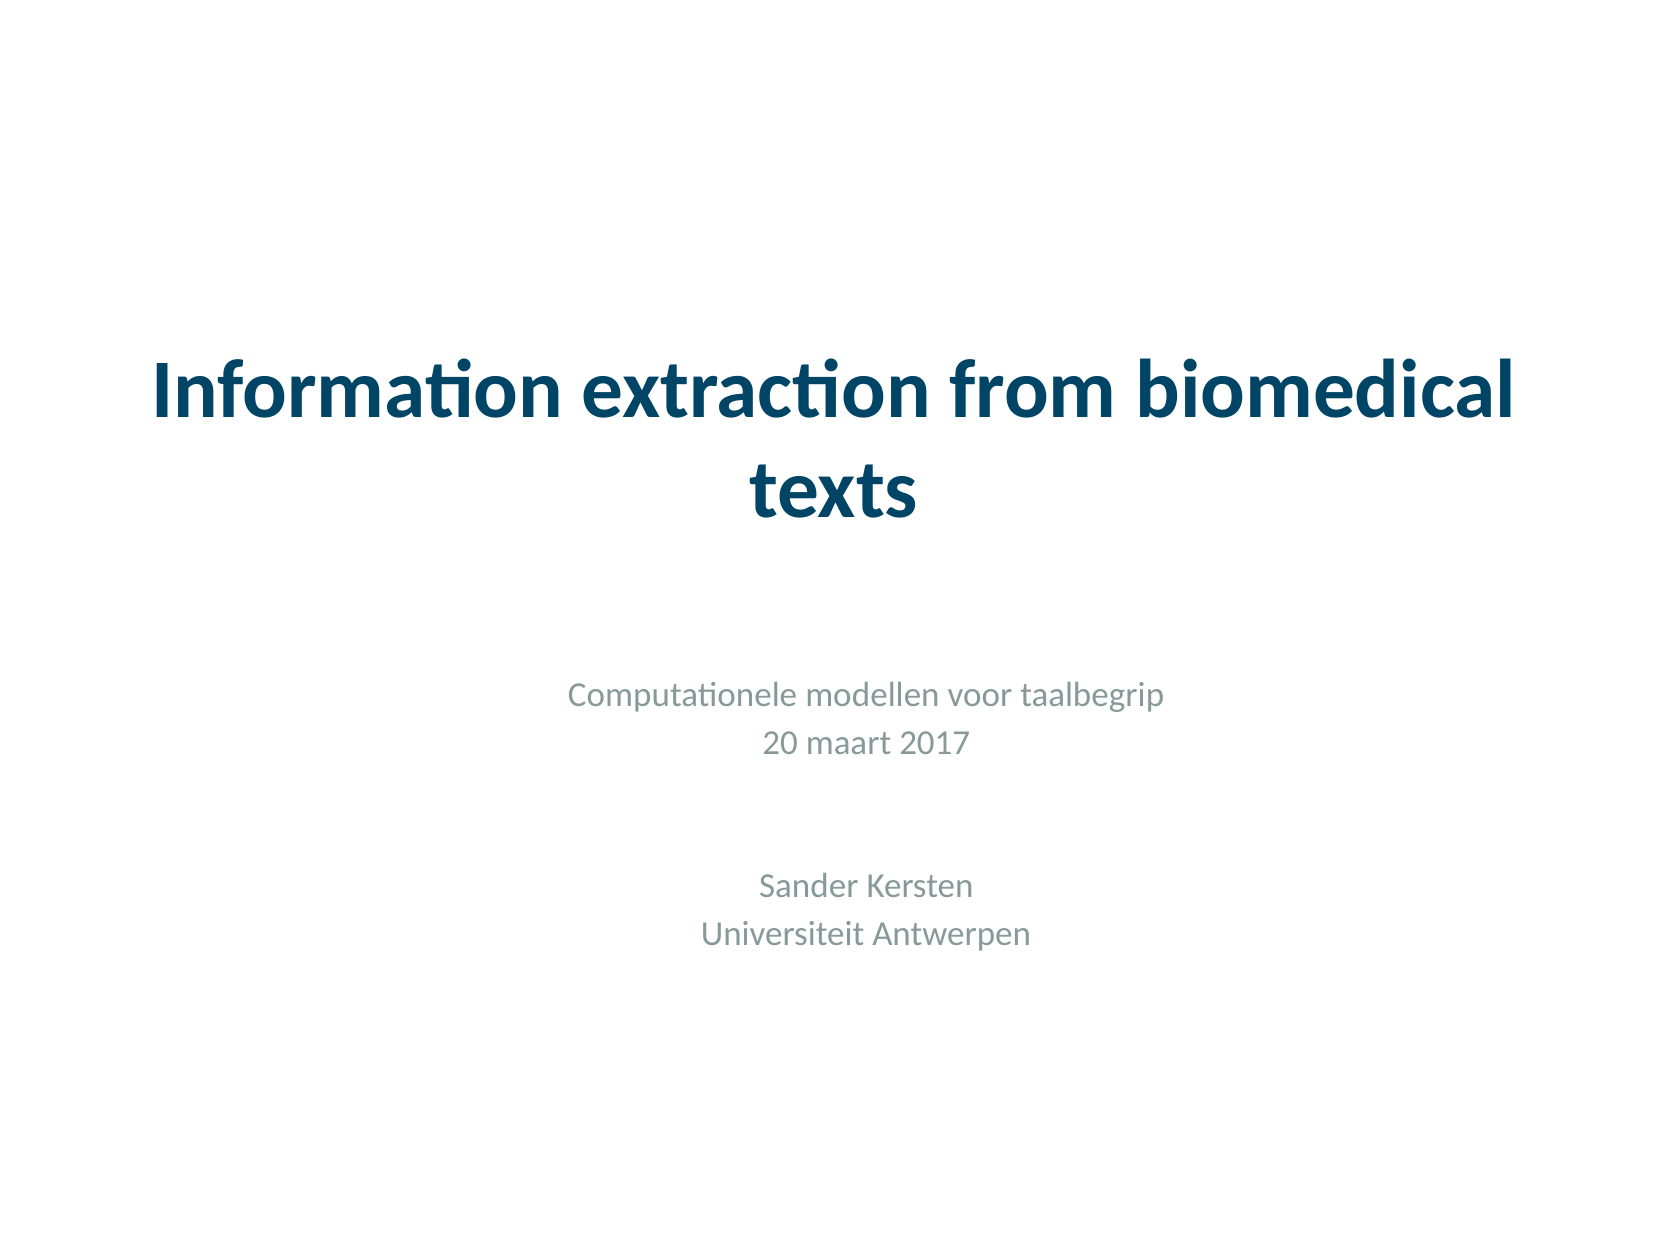

# Information extraction from biomedical texts
Computationele modellen voor taalbegrip
20 maart 2017
Sander Kersten
Universiteit Antwerpen